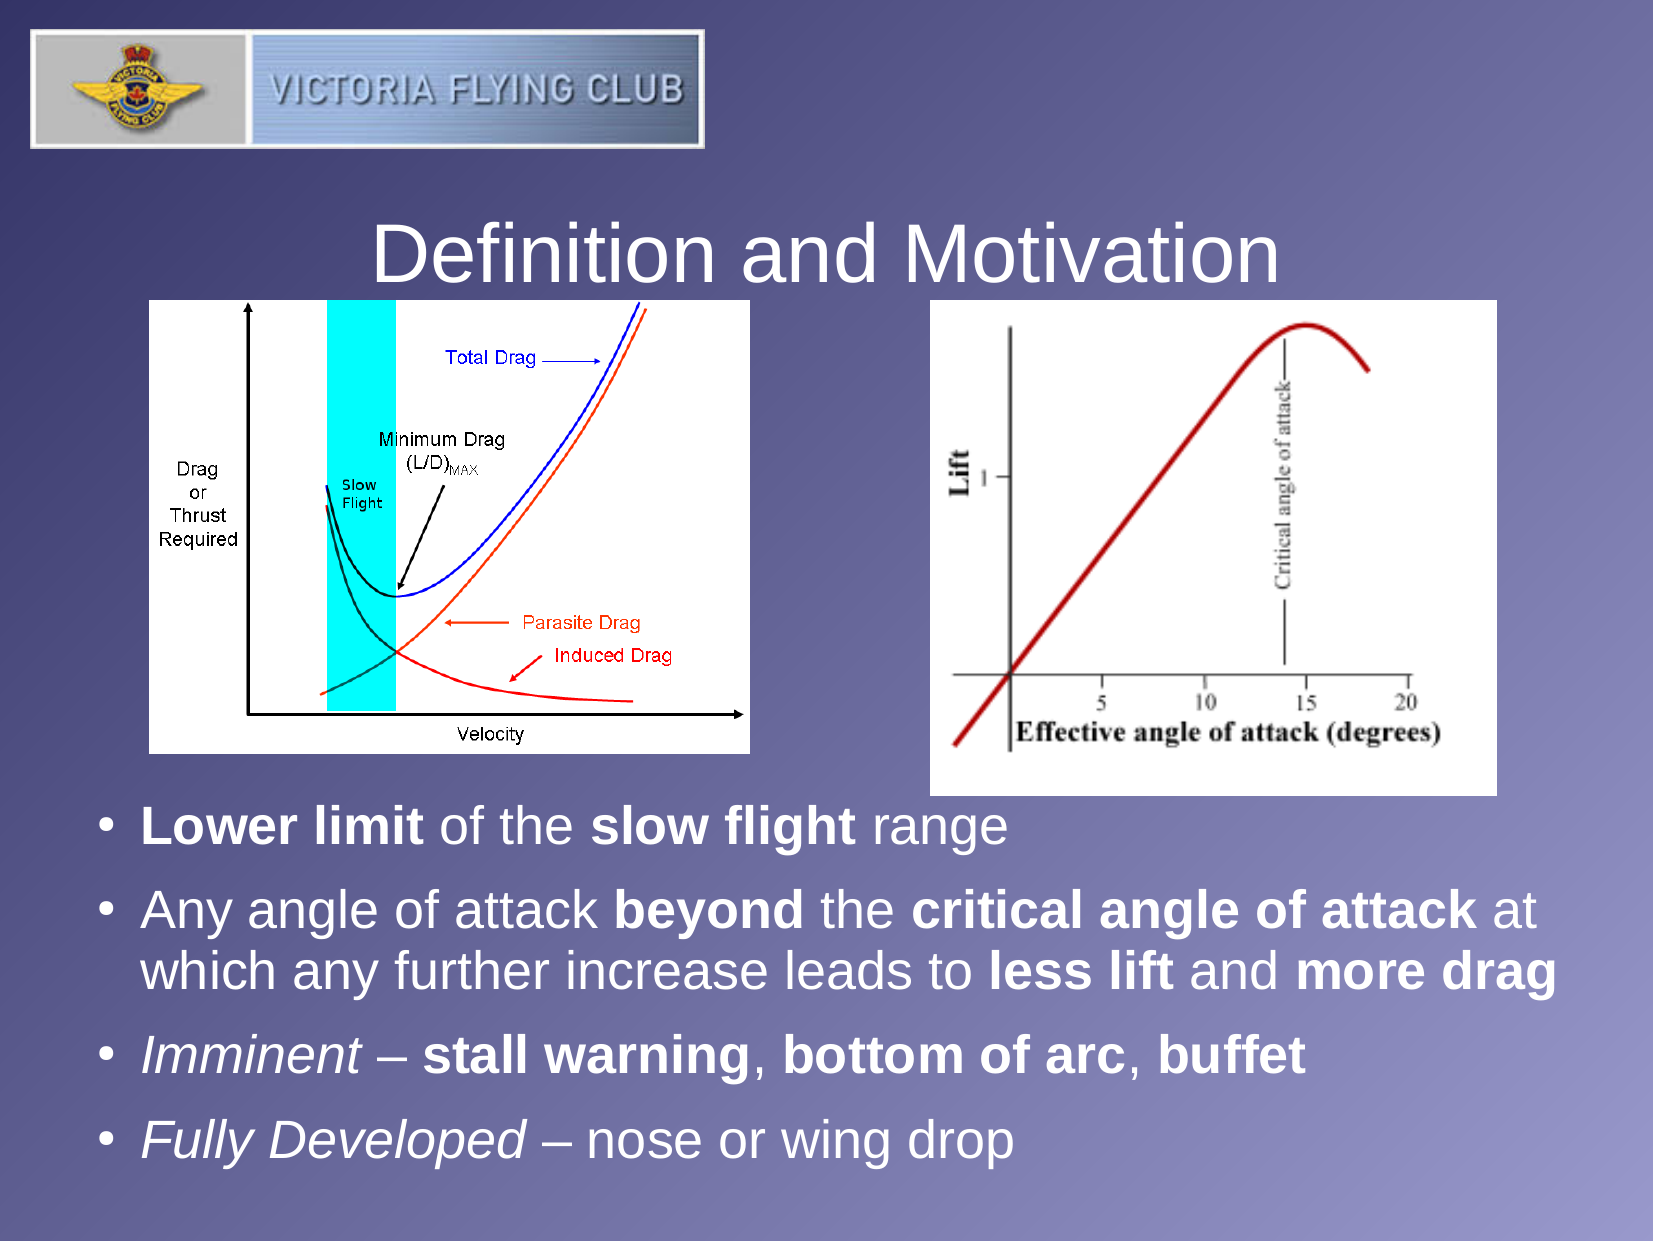

# Definition and Motivation
Lower limit of the slow flight range
Any angle of attack beyond the critical angle of attack at which any further increase leads to less lift and more drag
Imminent – stall warning, bottom of arc, buffet
Fully Developed – nose or wing drop